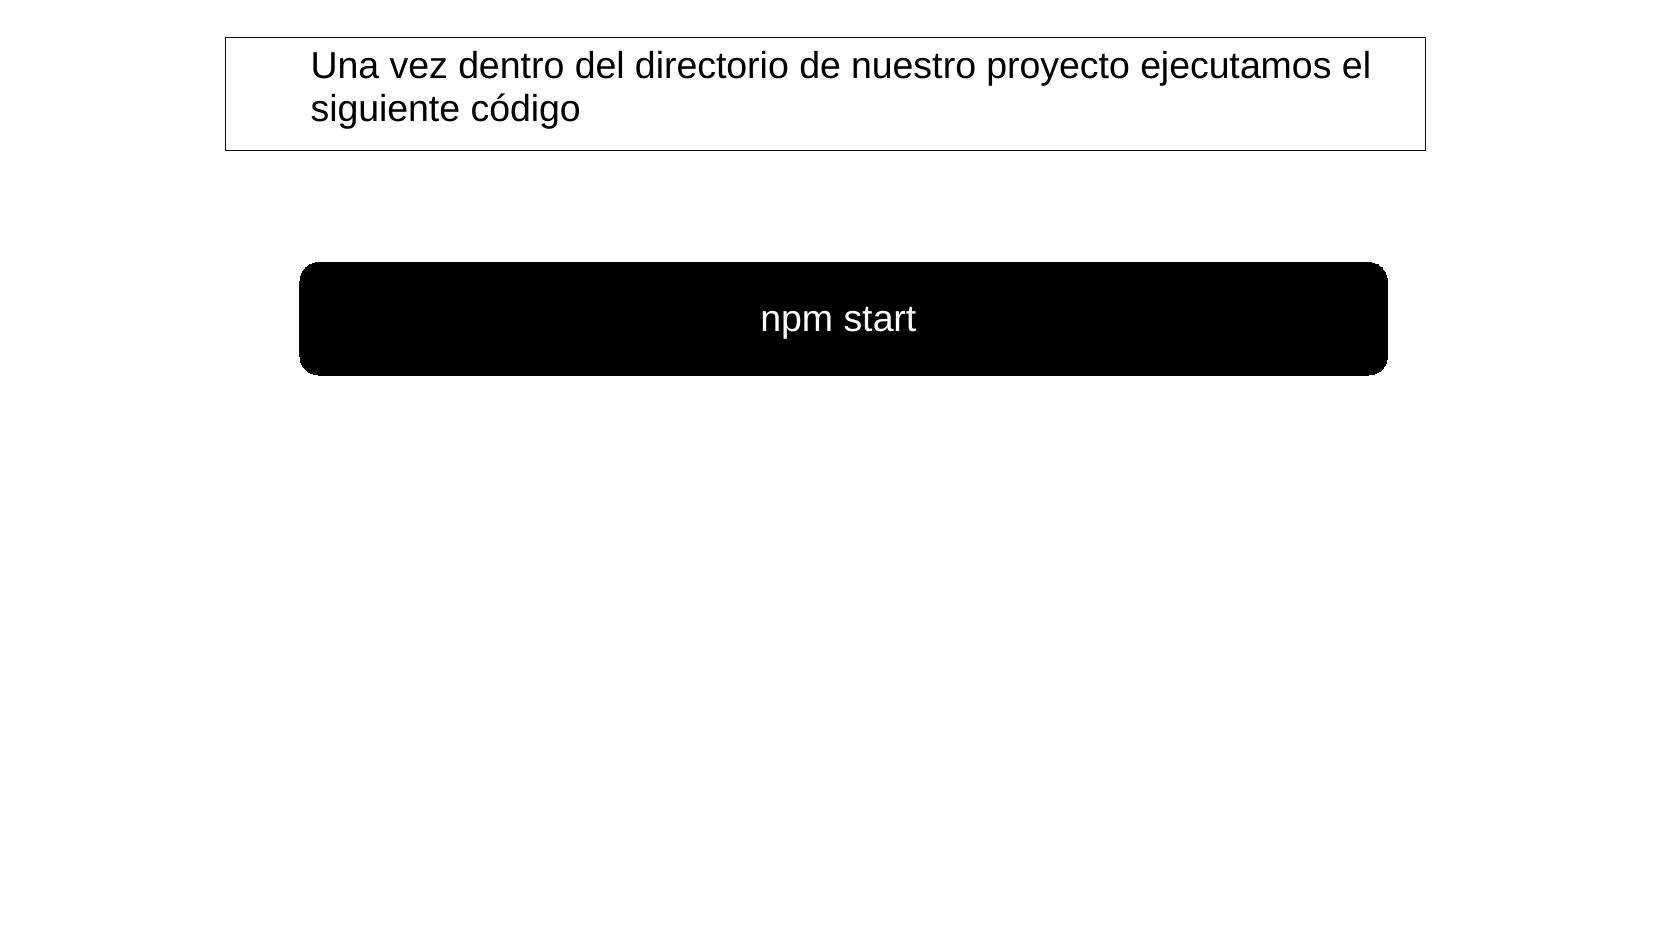

Una vez dentro del directorio de nuestro proyecto ejecutamos el siguiente código
npm start